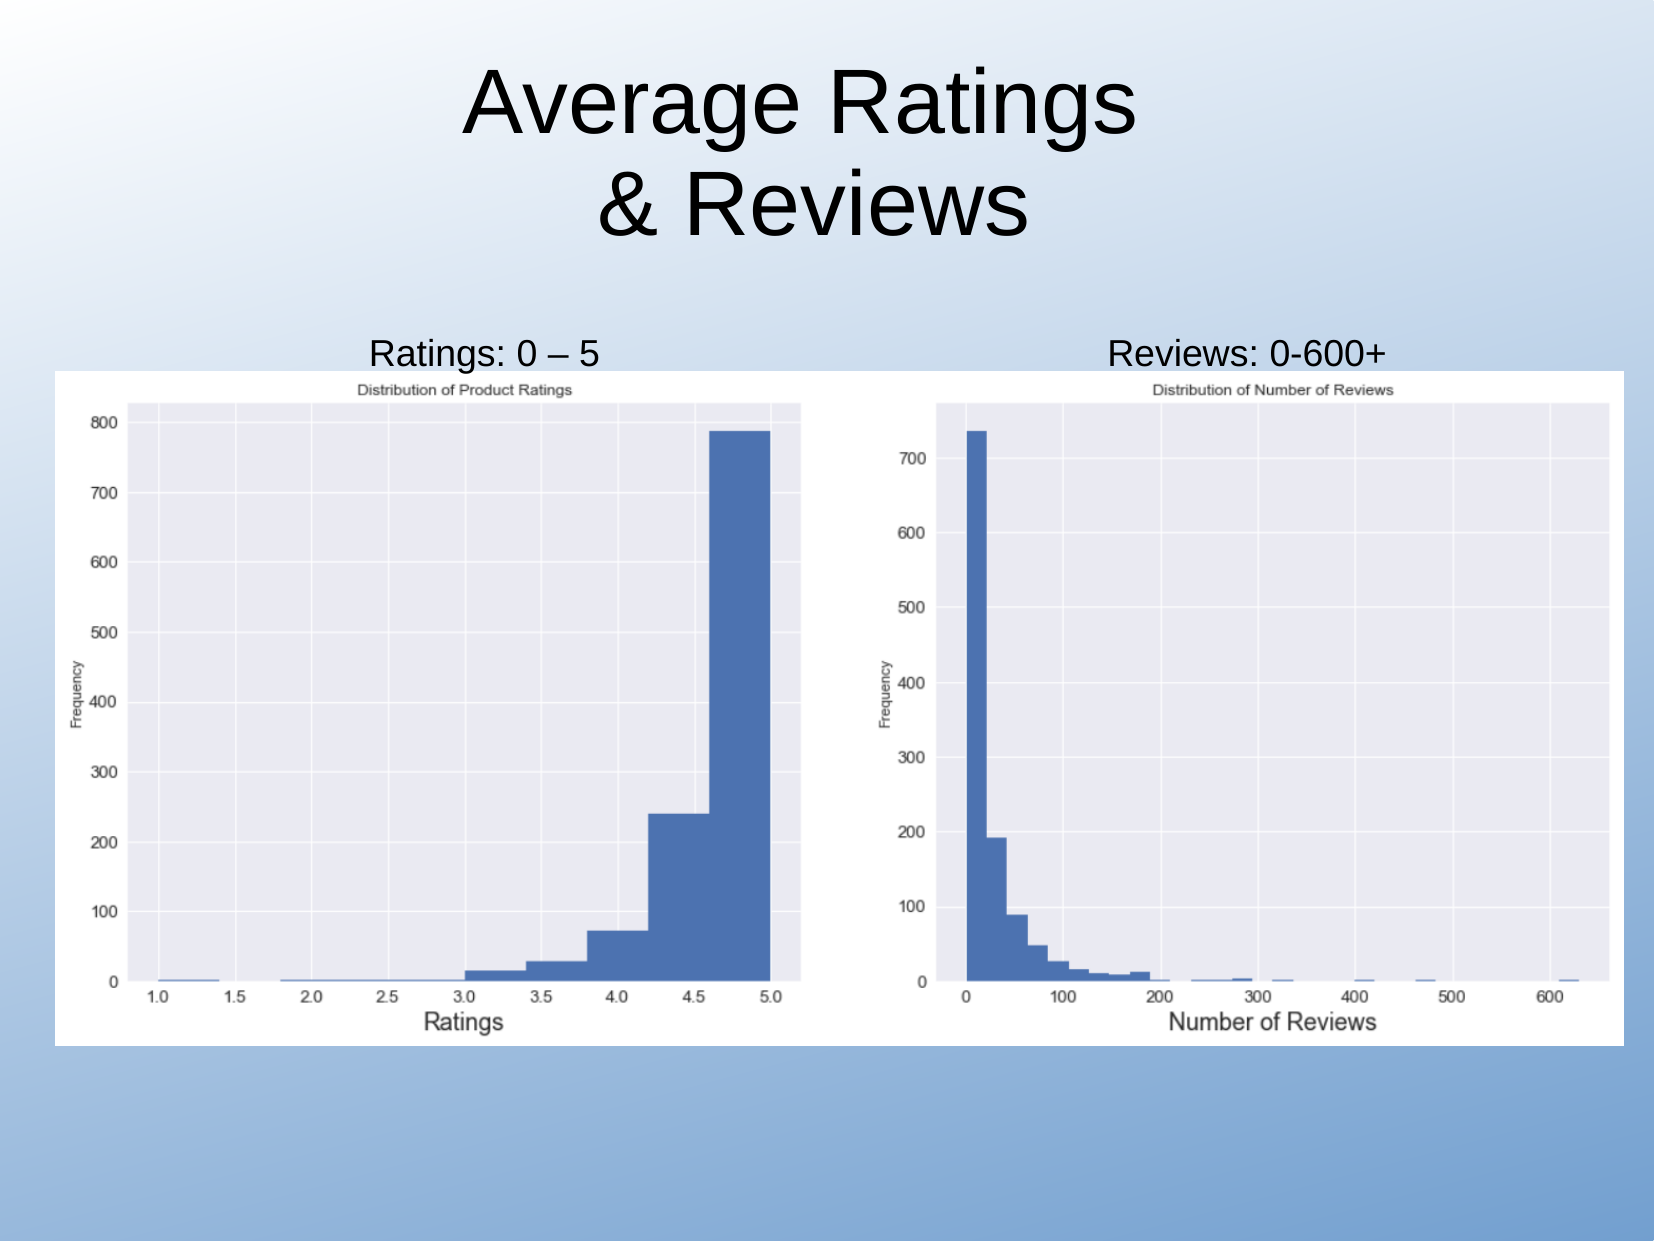

# Average Ratings & Reviews
Ratings: 0 – 5
Reviews: 0-600+